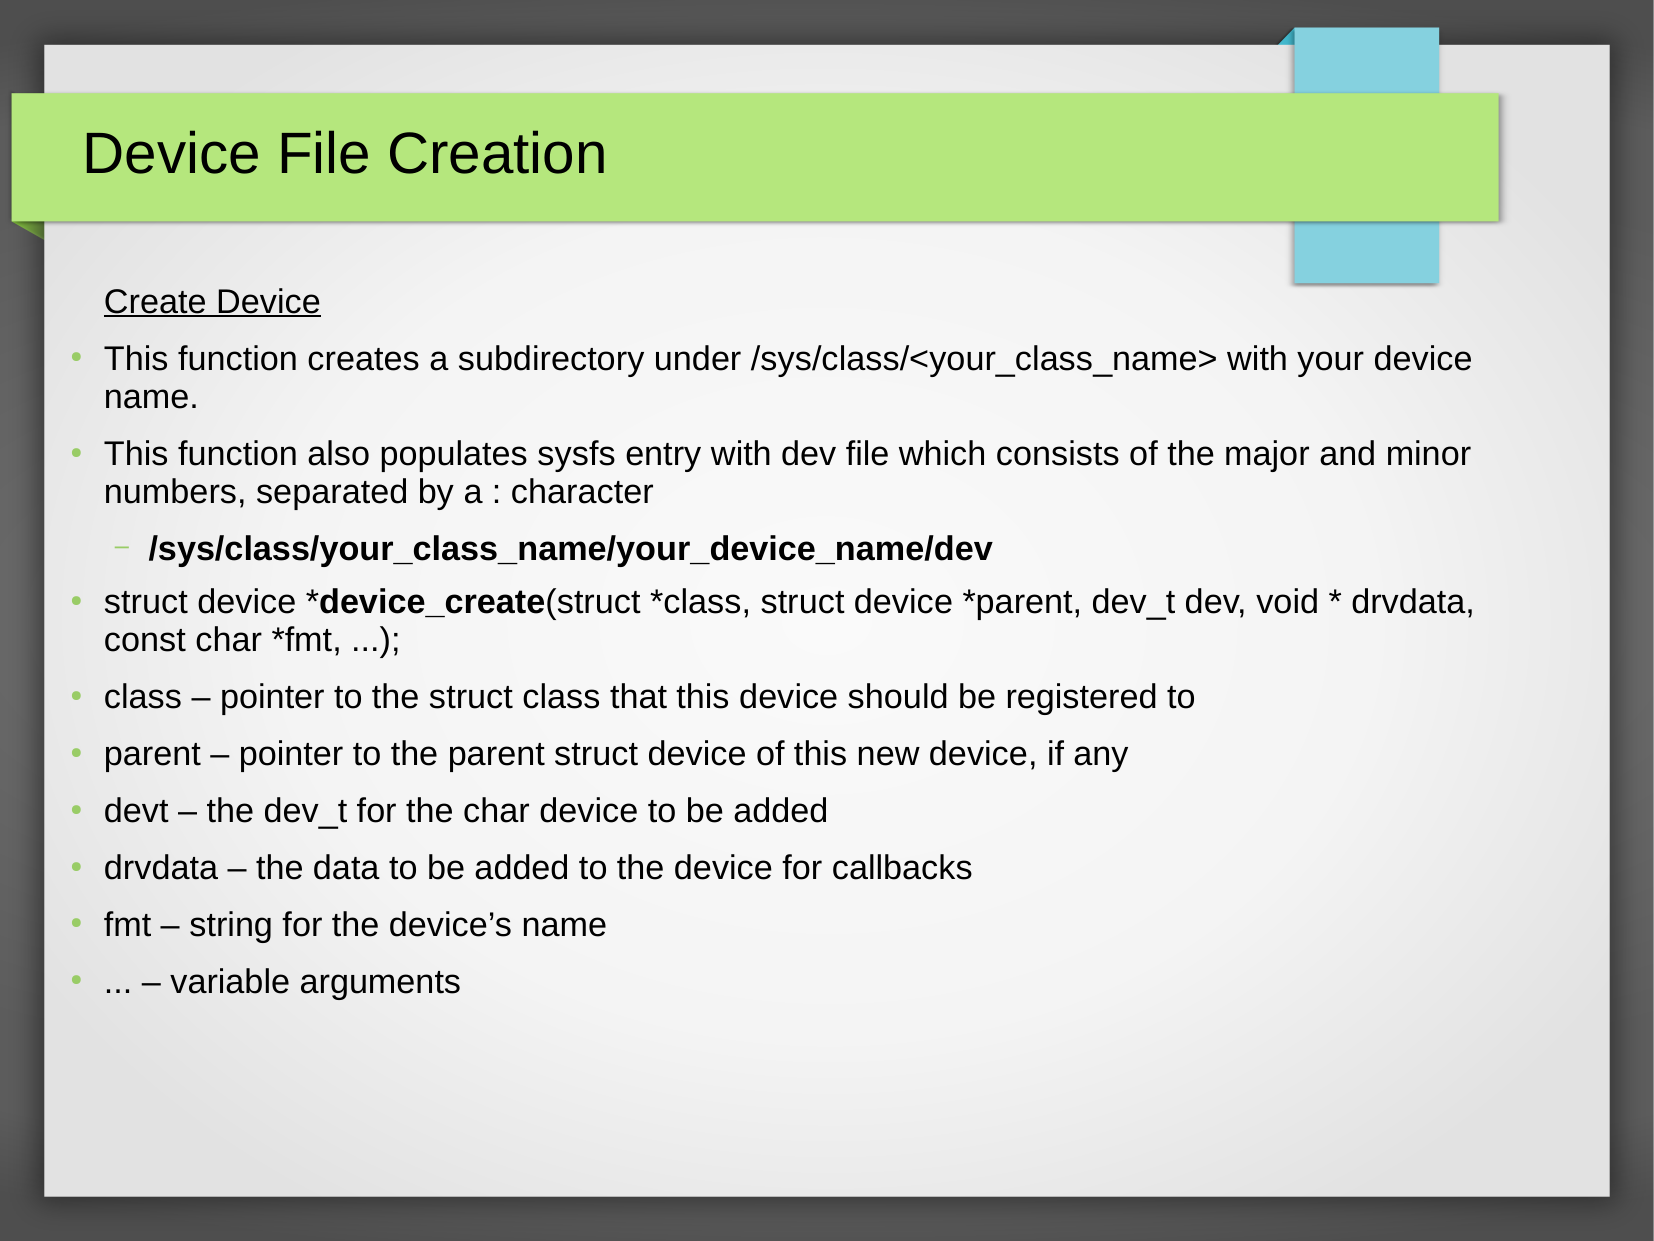

# Device File Creation
Create Device
This function creates a subdirectory under /sys/class/<your_class_name> with your device name.
This function also populates sysfs entry with dev file which consists of the major and minor numbers, separated by a : character
/sys/class/your_class_name/your_device_name/dev
struct device *device_create(struct *class, struct device *parent, dev_t dev, void * drvdata, const char *fmt, ...);
class – pointer to the struct class that this device should be registered to
parent – pointer to the parent struct device of this new device, if any
devt – the dev_t for the char device to be added
drvdata – the data to be added to the device for callbacks
fmt – string for the device’s name
... – variable arguments